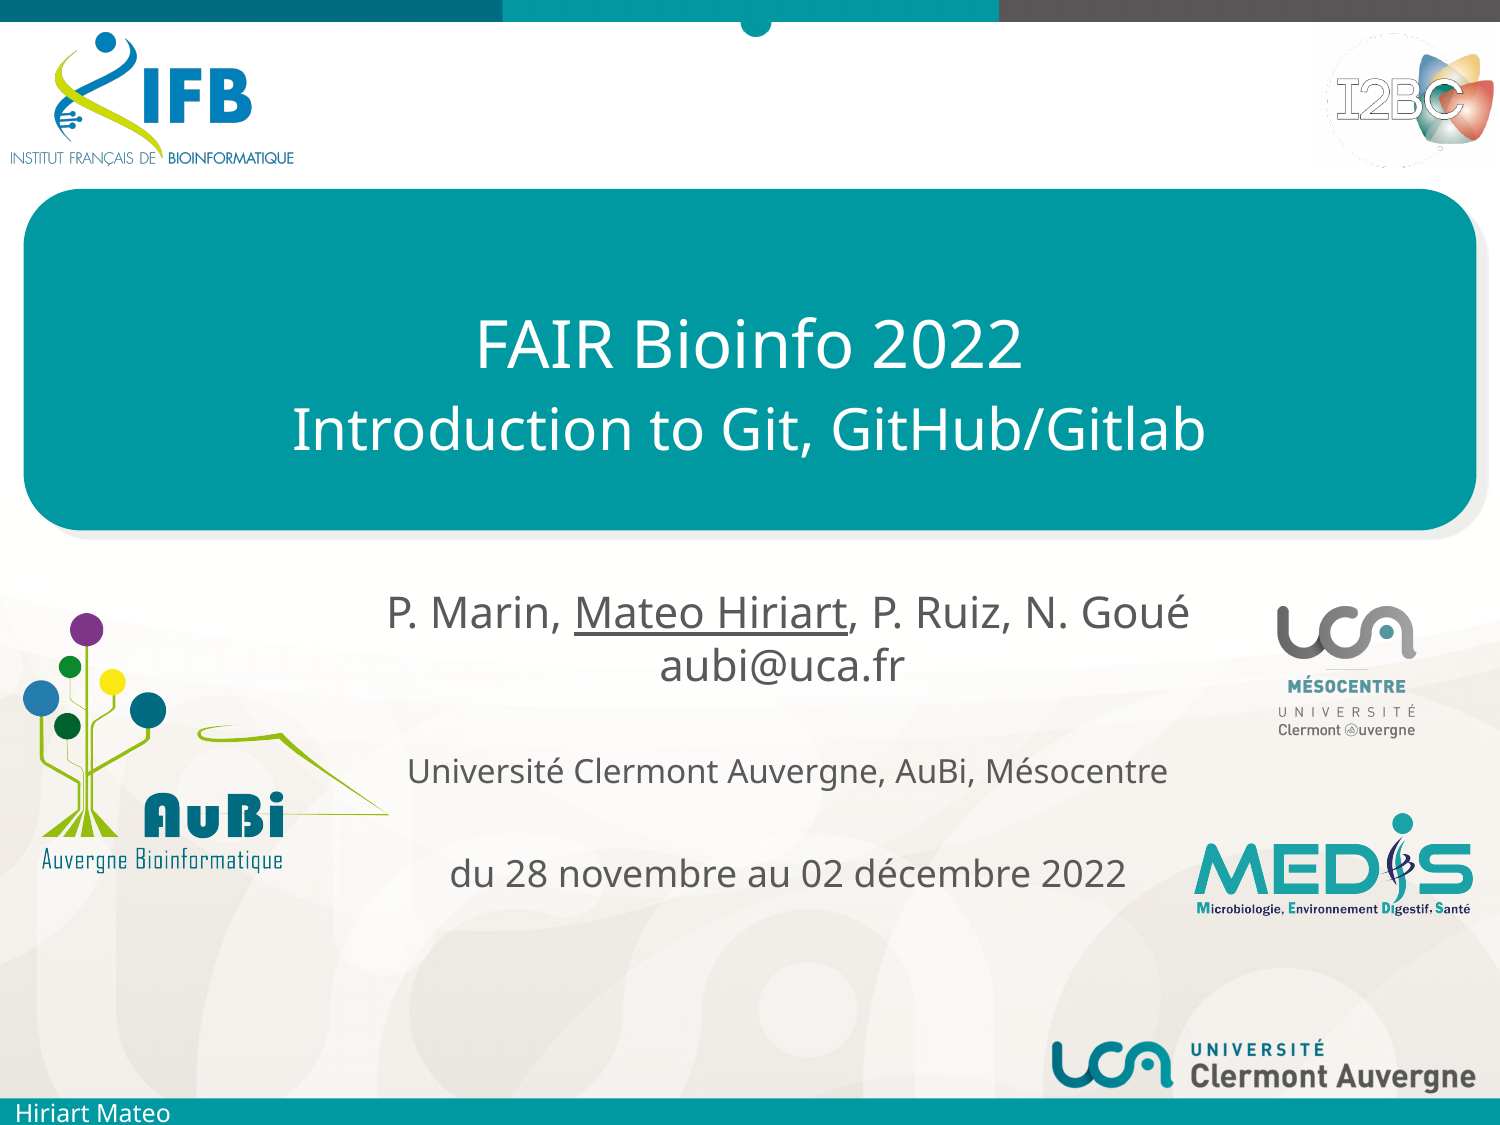

FAIR Bioinfo 2022
Introduction to Git, GitHub/Gitlab
P. Marin, Mateo Hiriart, P. Ruiz, N. Goué
aubi@uca.fr
Université Clermont Auvergne, AuBi, Mésocentre
du 28 novembre au 02 décembre 2022
Hiriart Mateo